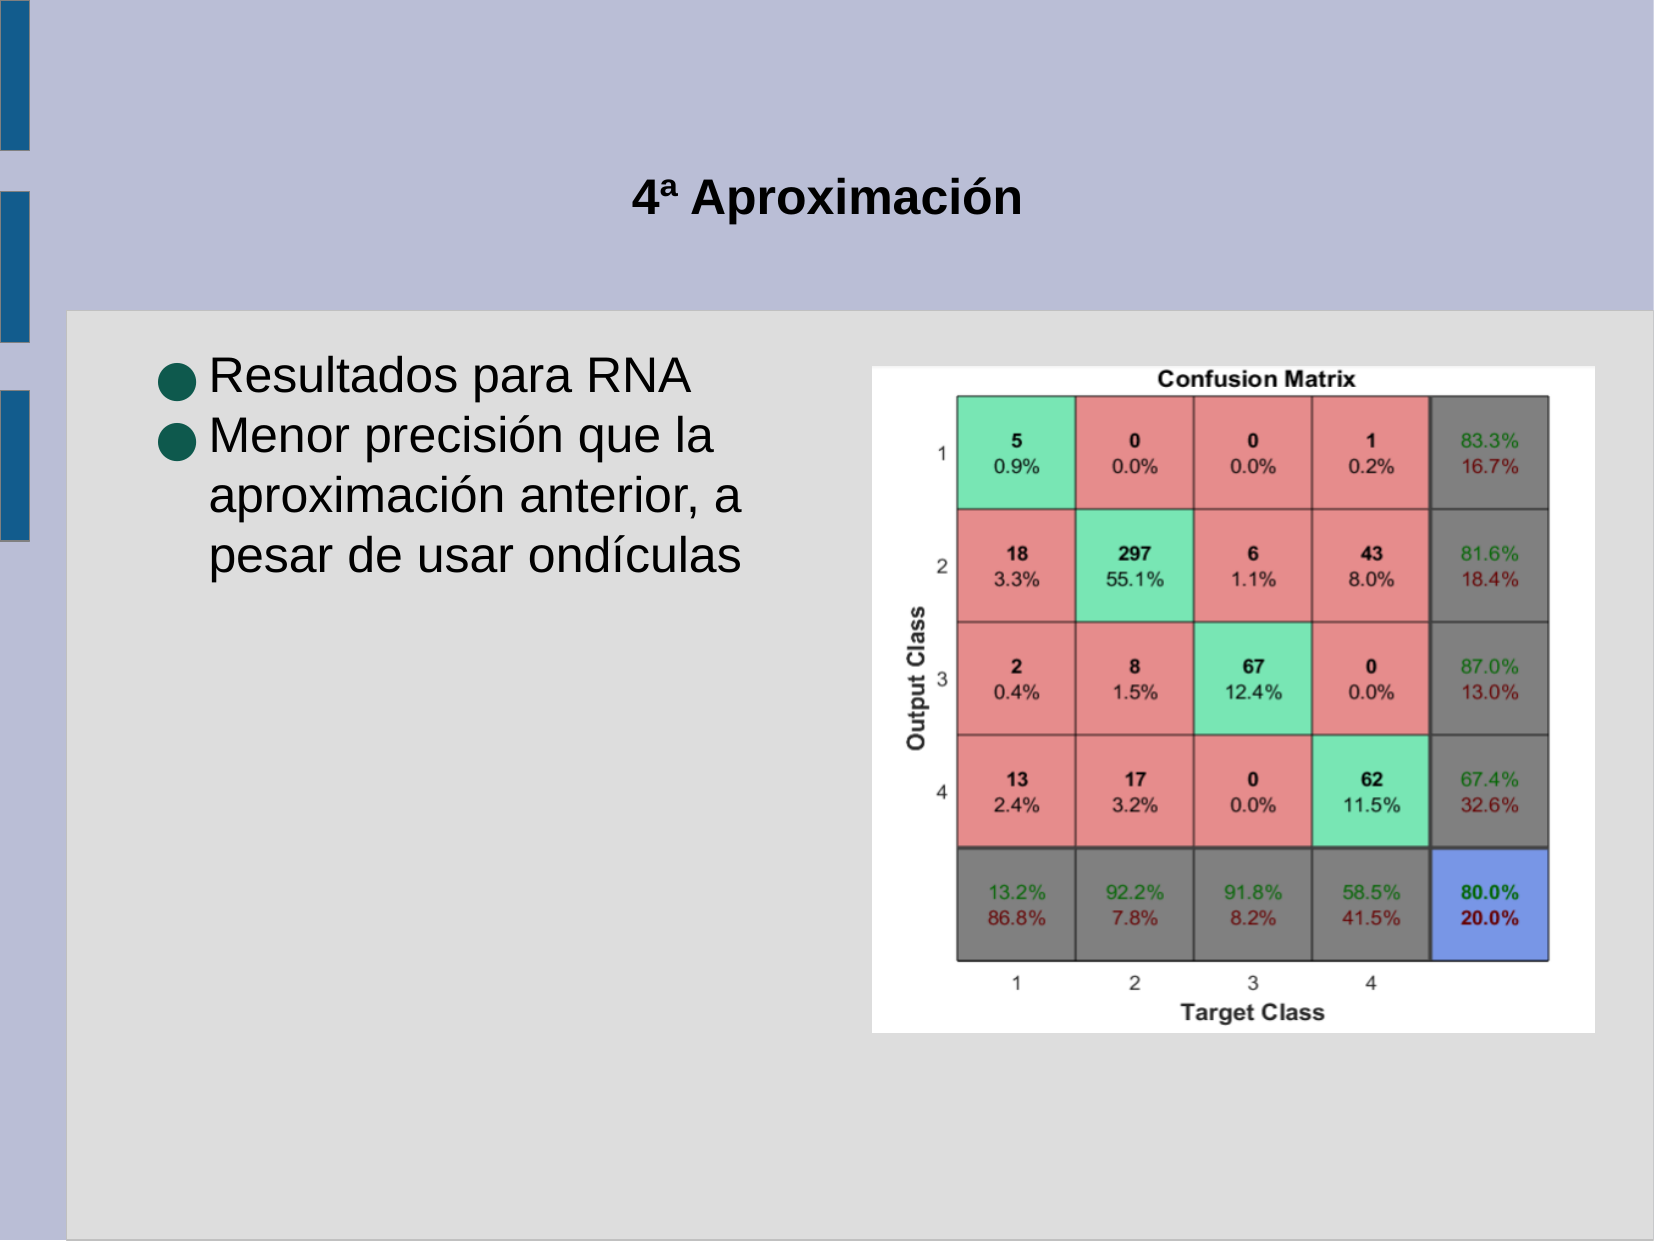

4ª Aproximación
Resultados para RNA
Menor precisión que la aproximación anterior, a pesar de usar ondículas